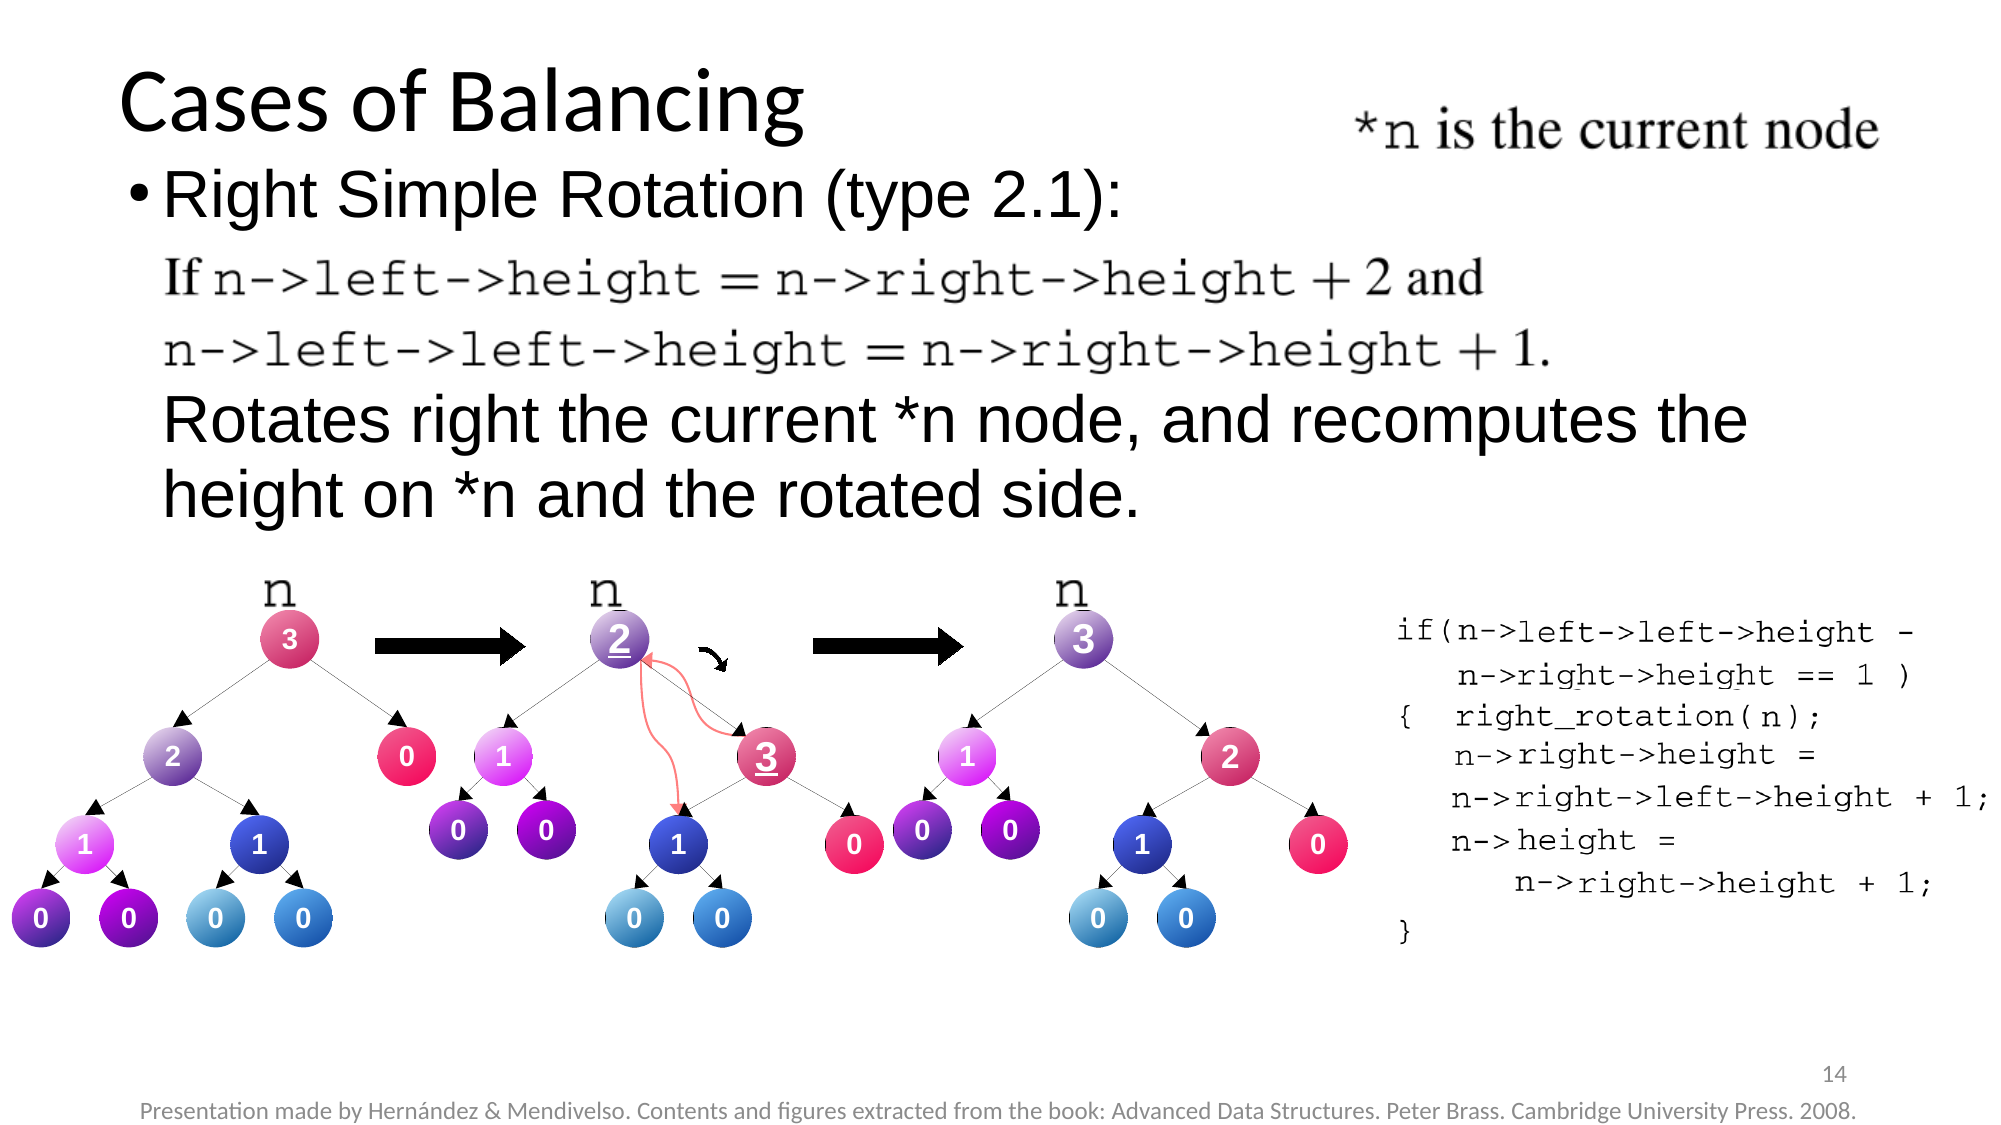

# Cases of Balancing
Right Simple Rotation (type 2.1):
Rotates right the current *n node, and recomputes the height on *n and the rotated side.
3
2
0
1
1
0
0
0
0
2
1
3
0
0
0
1
0
0
3
1
2
0
0
0
1
0
0
14
Presentation made by Hernández & Mendivelso. Contents and figures extracted from the book: Advanced Data Structures. Peter Brass. Cambridge University Press. 2008.